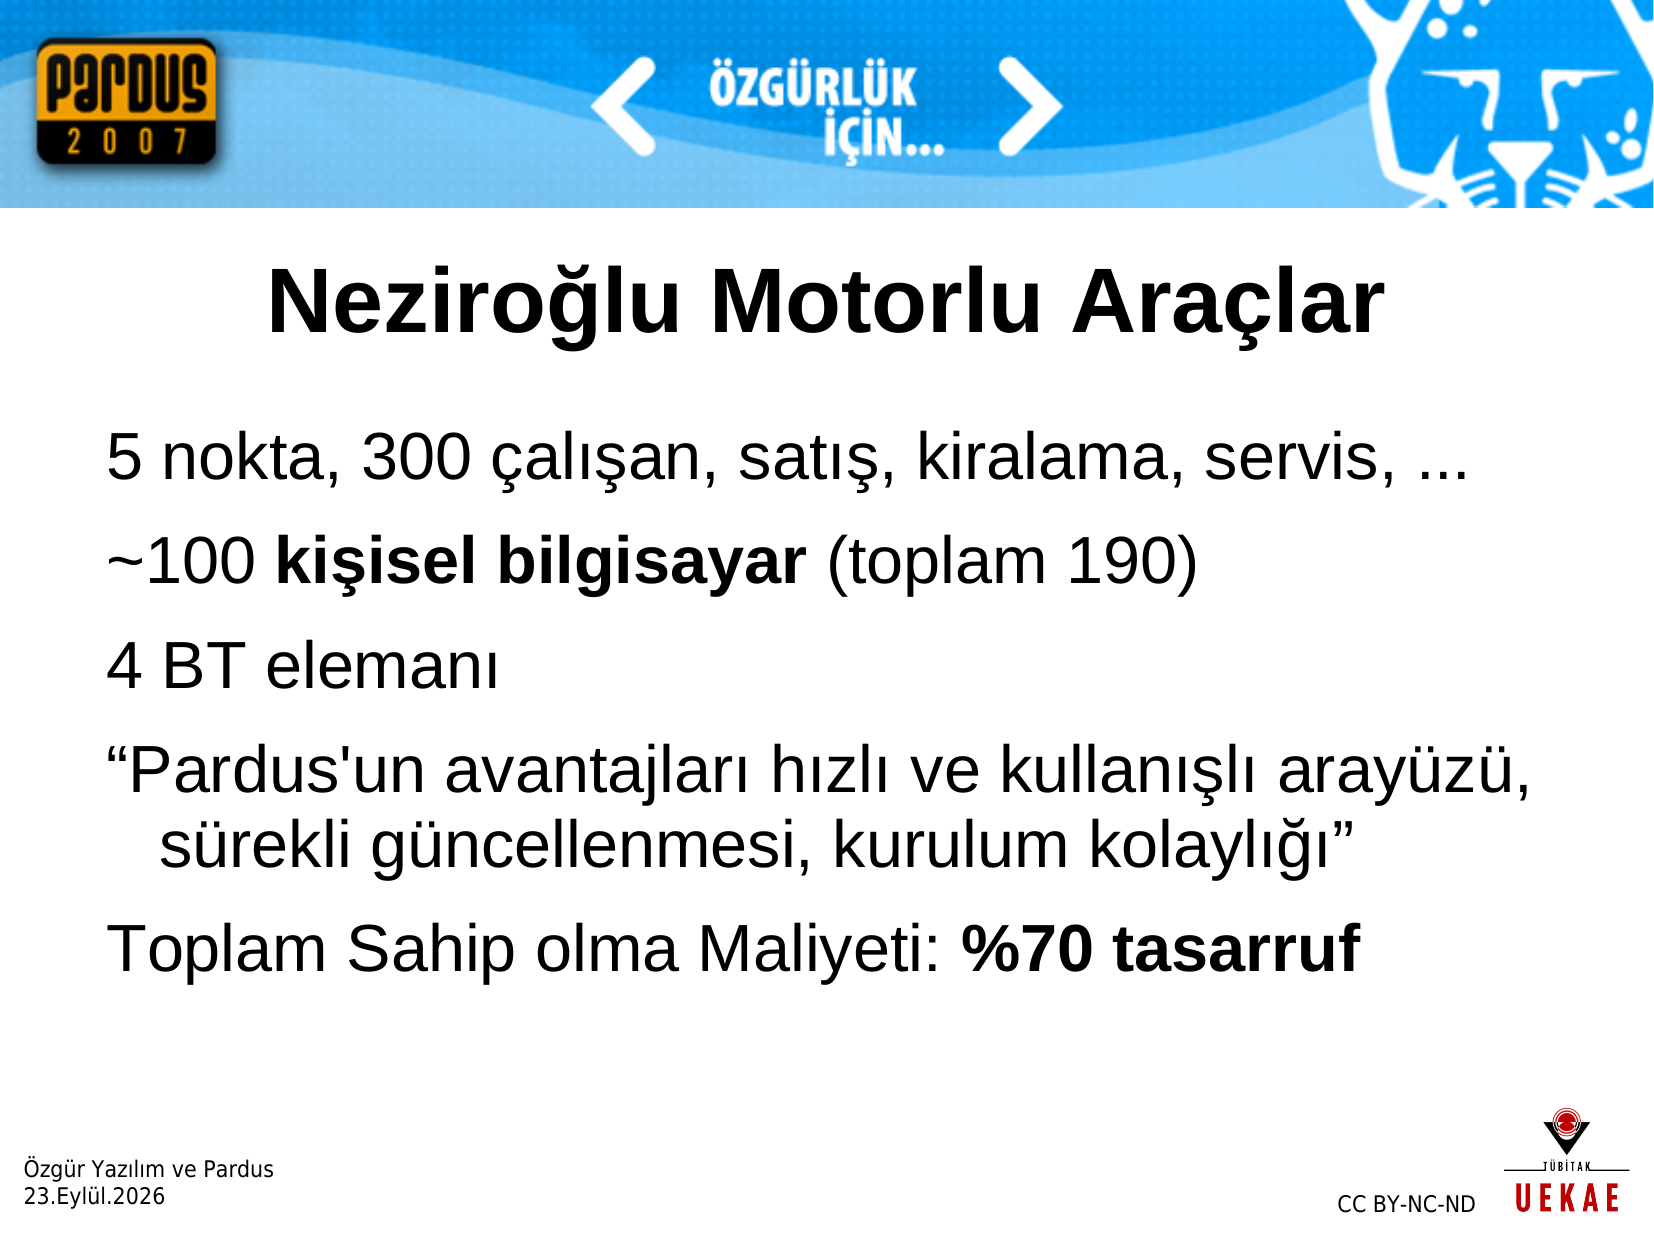

# Neziroğlu Motorlu Araçlar
5 nokta, 300 çalışan, satış, kiralama, servis, ...
~100 kişisel bilgisayar (toplam 190)
4 BT elemanı
“Pardus'un avantajları hızlı ve kullanışlı arayüzü, sürekli güncellenmesi, kurulum kolaylığı”
Toplam Sahip olma Maliyeti: %70 tasarruf